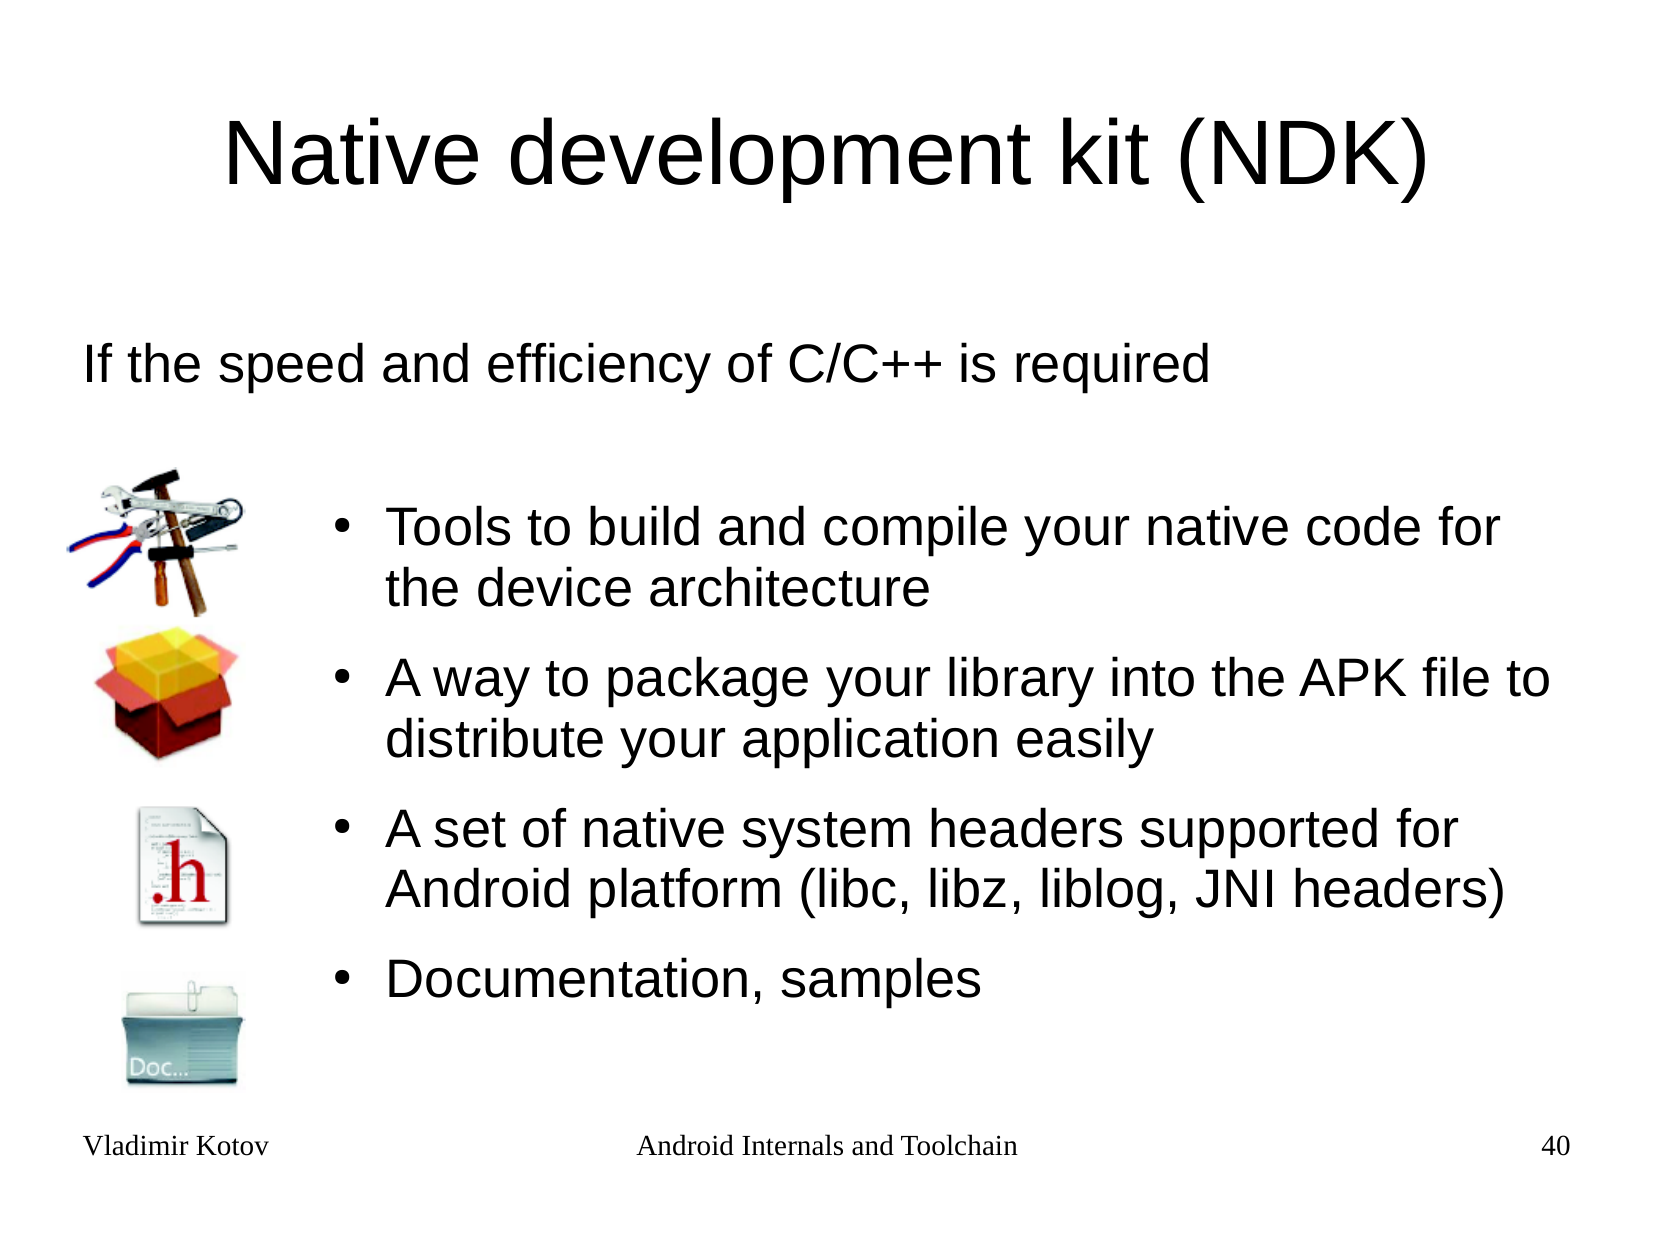

# Native development kit (NDK)
If the speed and efficiency of C/C++ is required
Tools to build and compile your native code for the device architecture
A way to package your library into the APK file to distribute your application easily
A set of native system headers supported for Android platform (libc, libz, liblog, JNI headers)
Documentation, samples
Vladimir Kotov
Android Internals and Toolchain
40